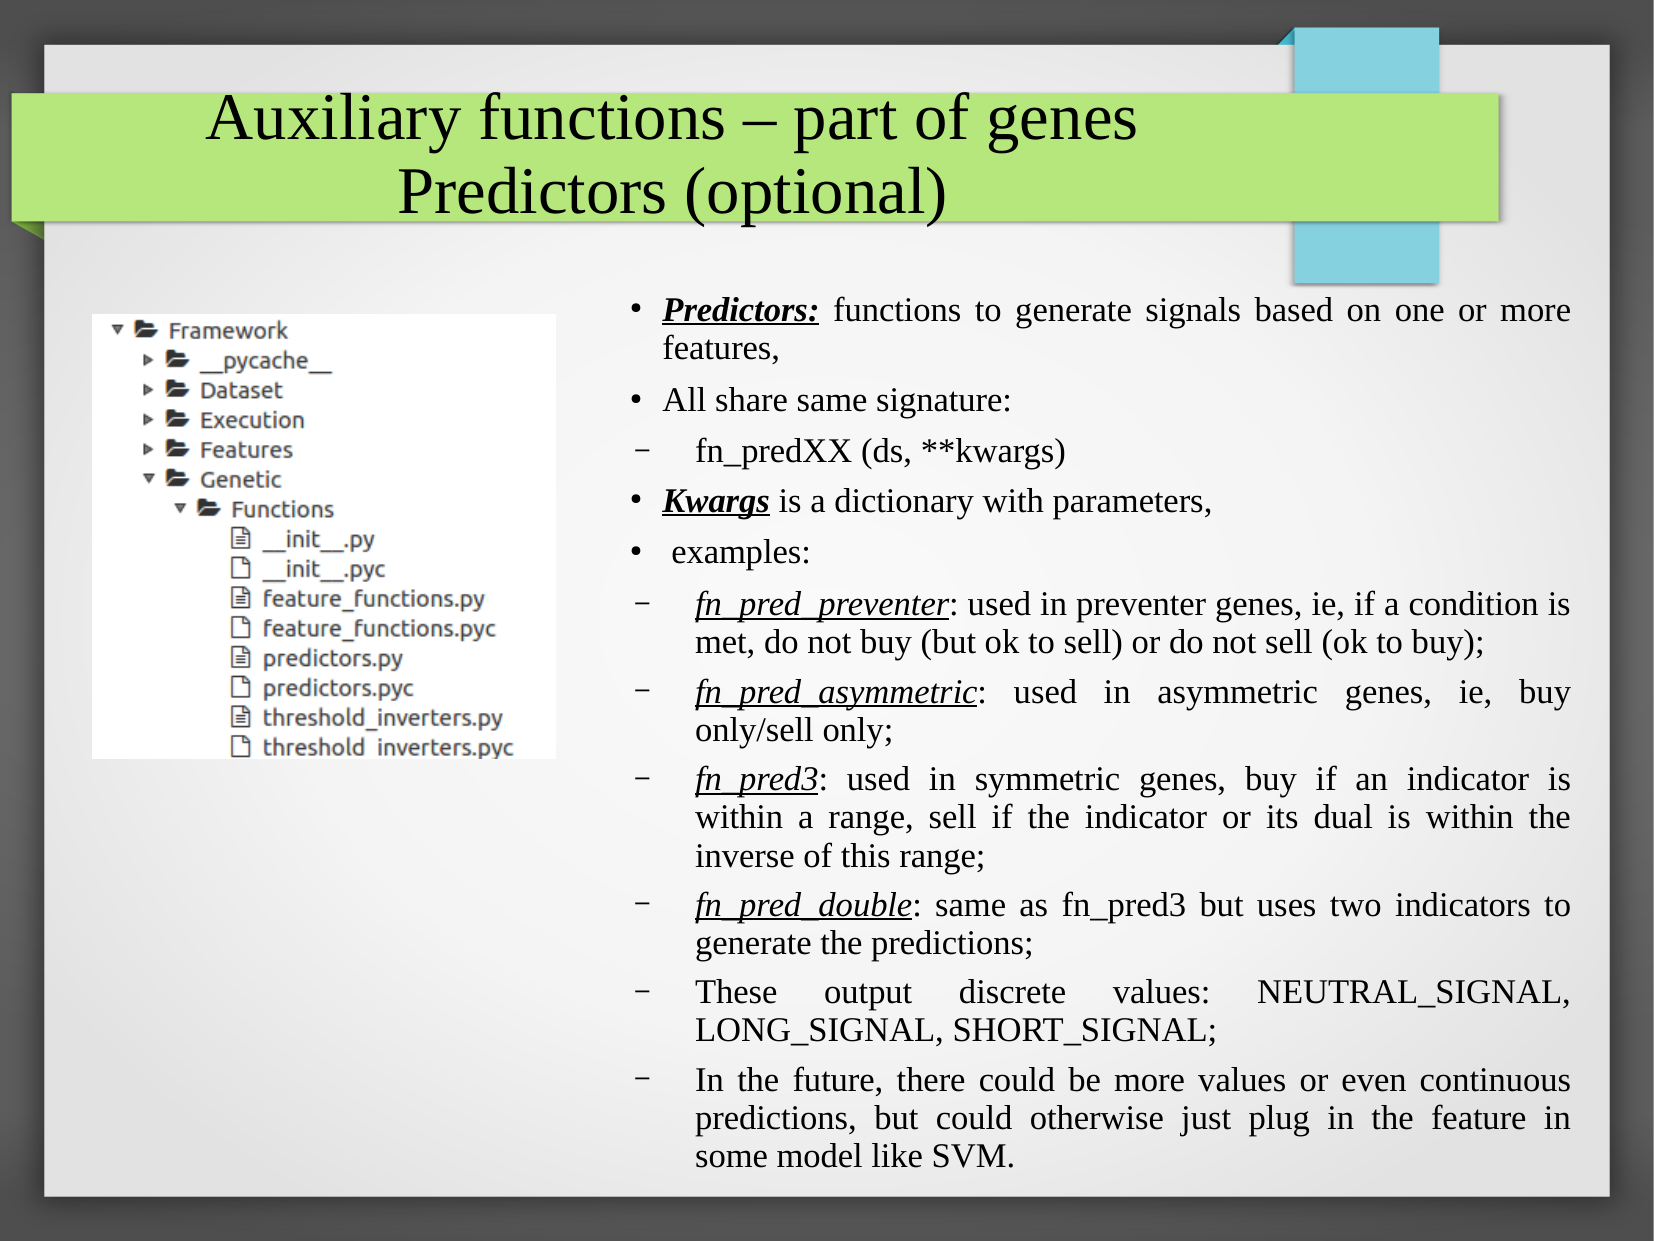

# Auxiliary functions – part of genes Predictors (optional)
Predictors: functions to generate signals based on one or more features,
All share same signature:
fn_predXX (ds, **kwargs)
Kwargs is a dictionary with parameters,
 examples:
fn_pred_preventer: used in preventer genes, ie, if a condition is met, do not buy (but ok to sell) or do not sell (ok to buy);
fn_pred_asymmetric: used in asymmetric genes, ie, buy only/sell only;
fn_pred3: used in symmetric genes, buy if an indicator is within a range, sell if the indicator or its dual is within the inverse of this range;
fn_pred_double: same as fn_pred3 but uses two indicators to generate the predictions;
These output discrete values: NEUTRAL_SIGNAL, LONG_SIGNAL, SHORT_SIGNAL;
In the future, there could be more values or even continuous predictions, but could otherwise just plug in the feature in some model like SVM.